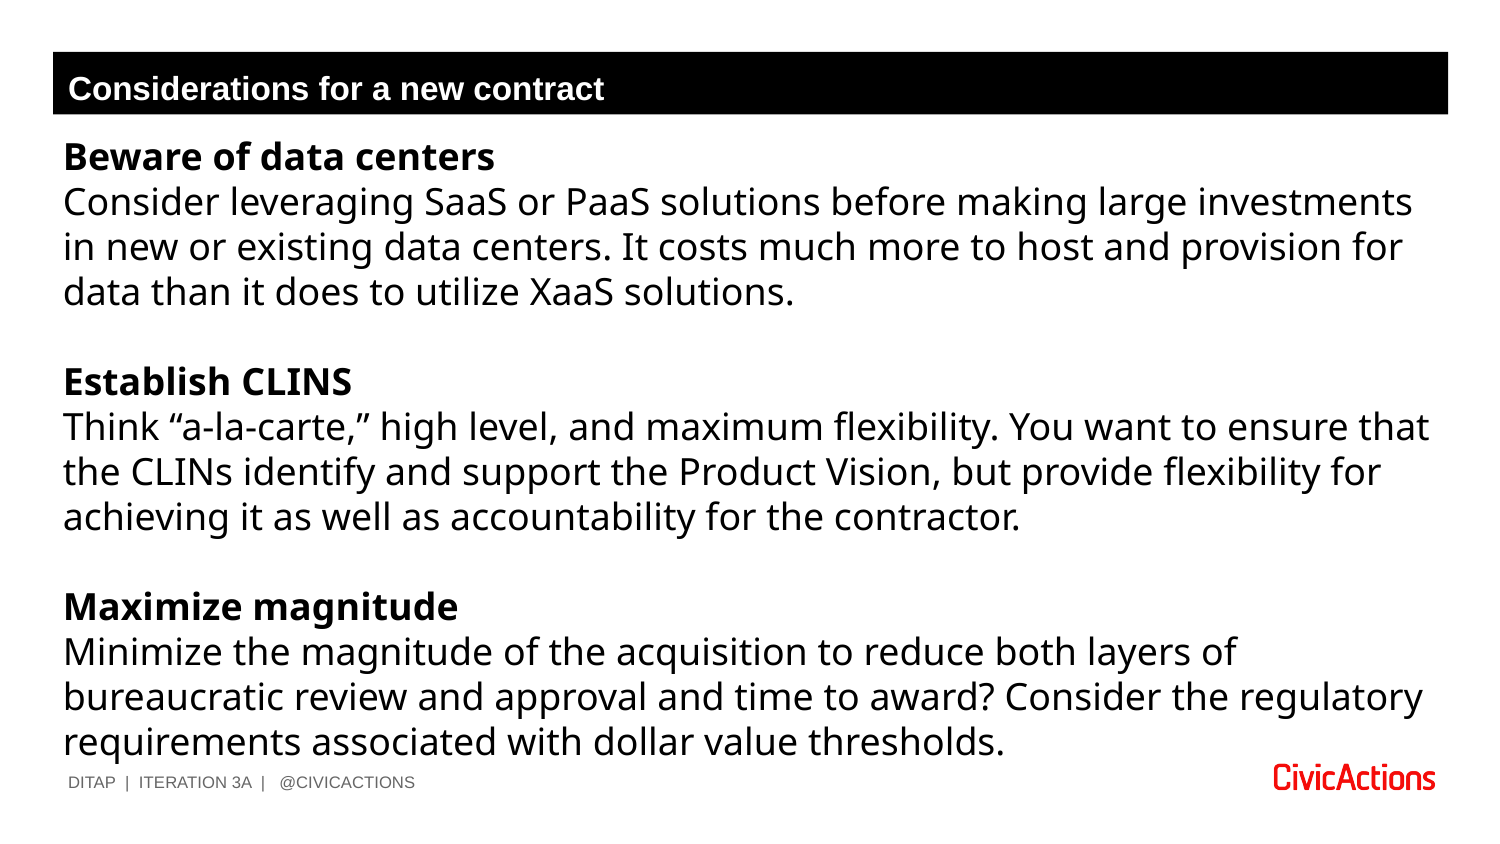

Considerations for a new contract
# Beware of data centers
Consider leveraging SaaS or PaaS solutions before making large investments in new or existing data centers. It costs much more to host and provision for data than it does to utilize XaaS solutions.
Establish CLINS
Think “a-la-carte,” high level, and maximum flexibility. You want to ensure that the CLINs identify and support the Product Vision, but provide flexibility for achieving it as well as accountability for the contractor.
Maximize magnitude
Minimize the magnitude of the acquisition to reduce both layers of bureaucratic review and approval and time to award? Consider the regulatory requirements associated with dollar value thresholds.